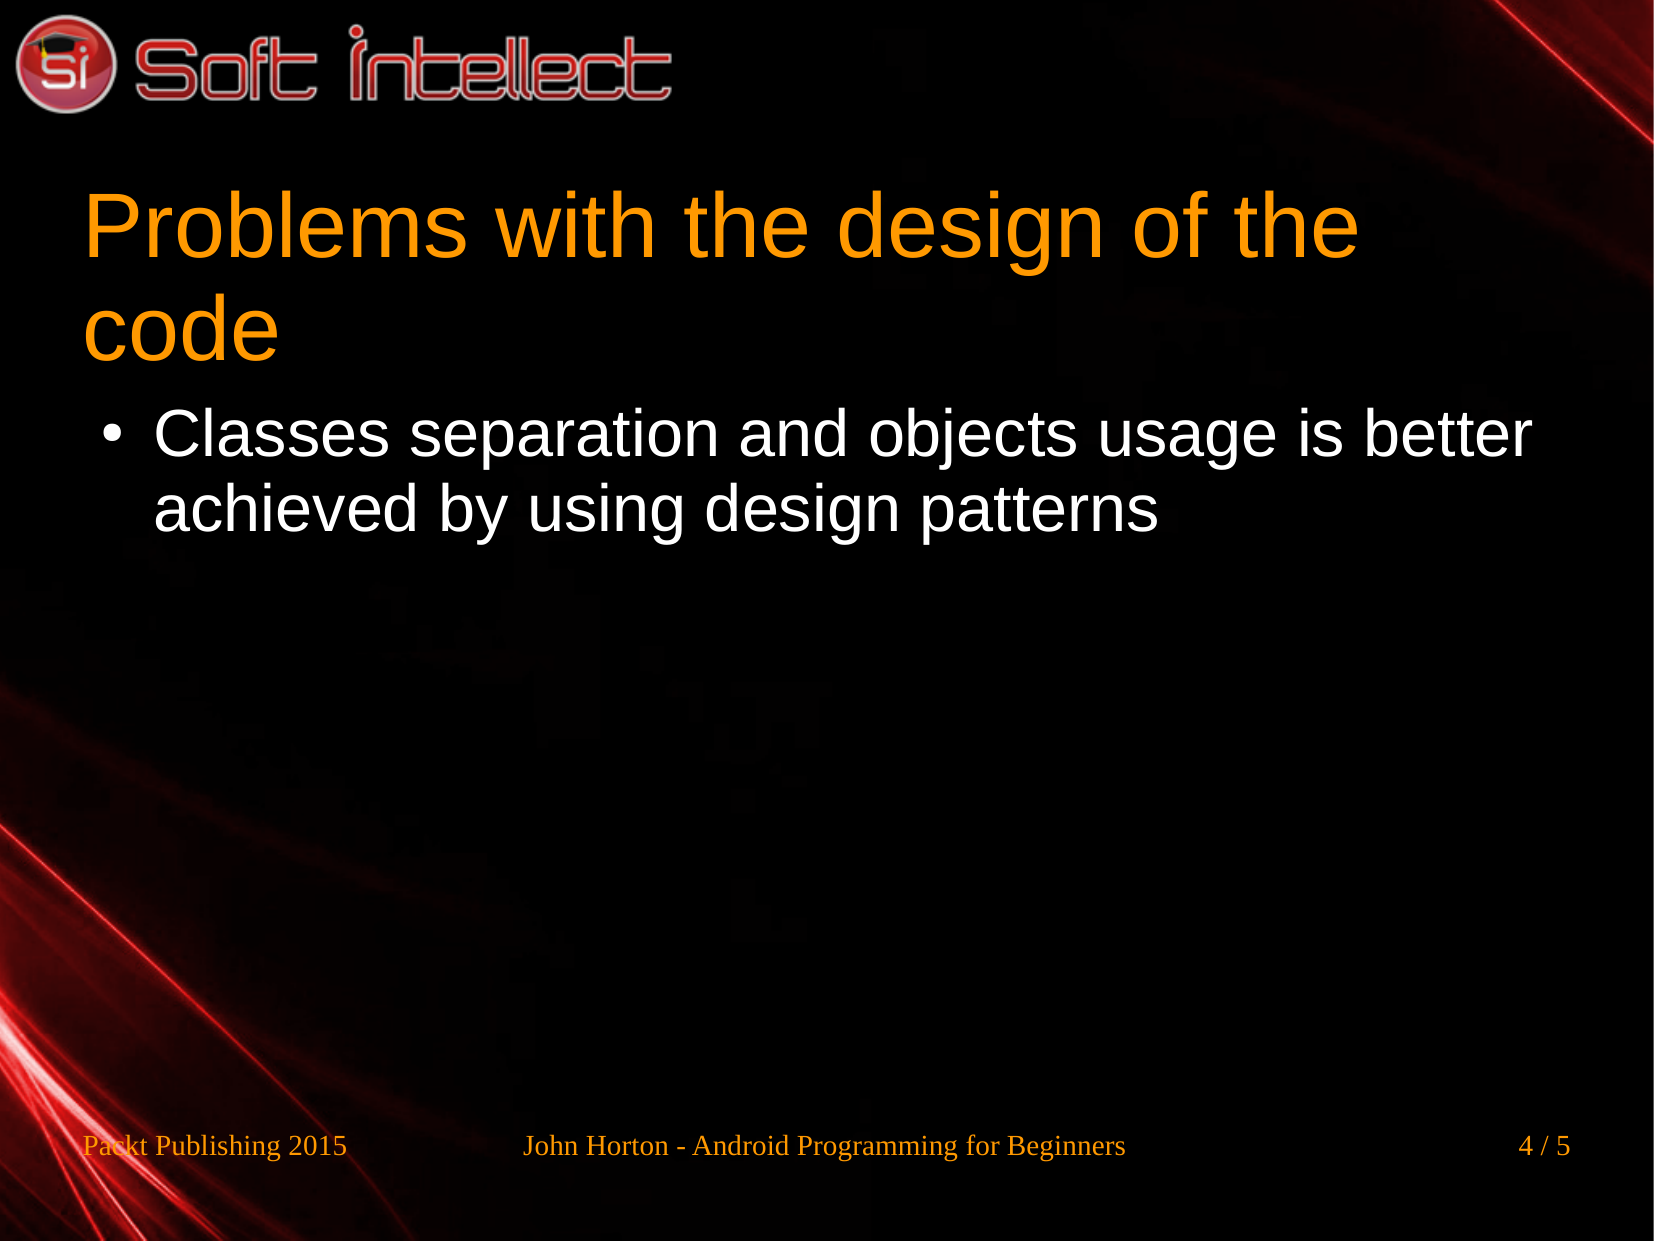

# Problems with the design of the code
Classes separation and objects usage is better achieved by using design patterns
Packt Publishing 2015
John Horton - Android Programming for Beginners
4